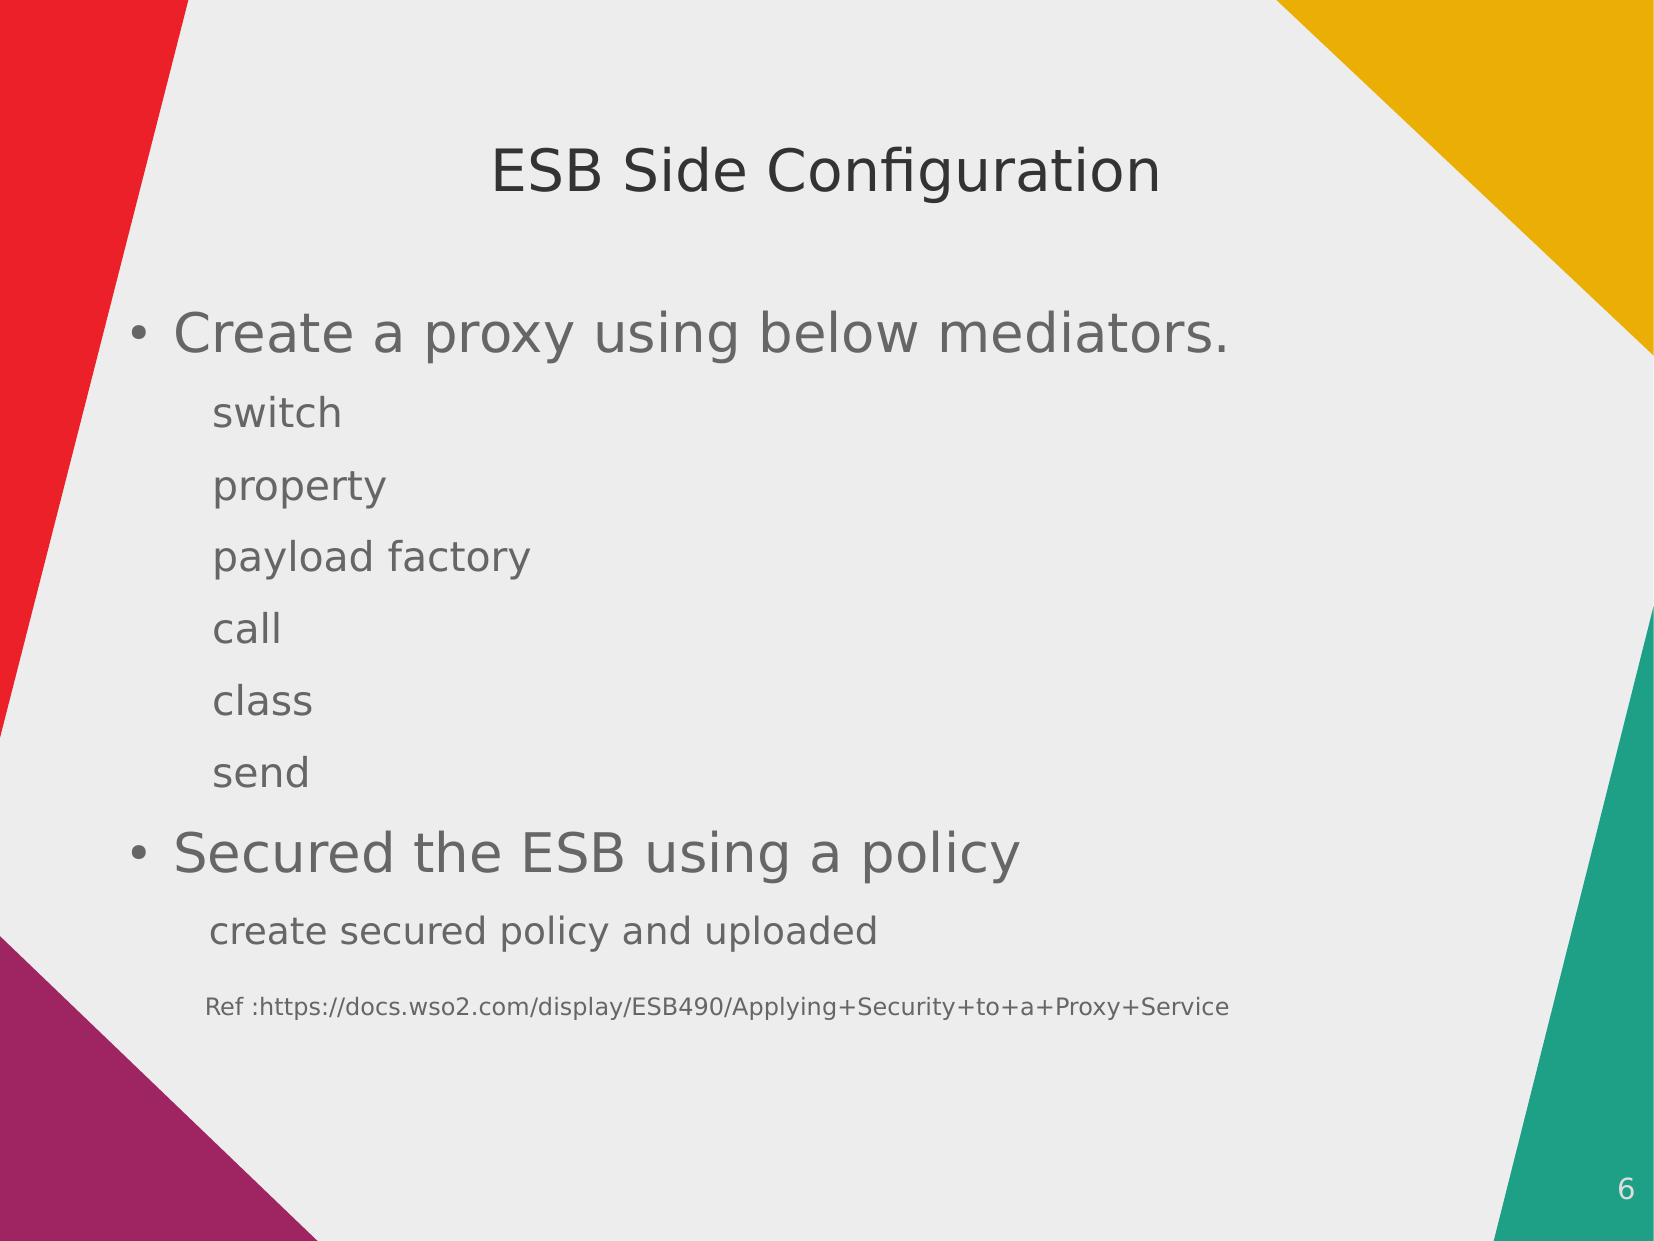

# ESB Side Configuration
Create a proxy using below mediators.
 switch
 property
 payload factory
 call
 class
 send
Secured the ESB using a policy
 create secured policy and uploaded
 Ref :https://docs.wso2.com/display/ESB490/Applying+Security+to+a+Proxy+Service
6